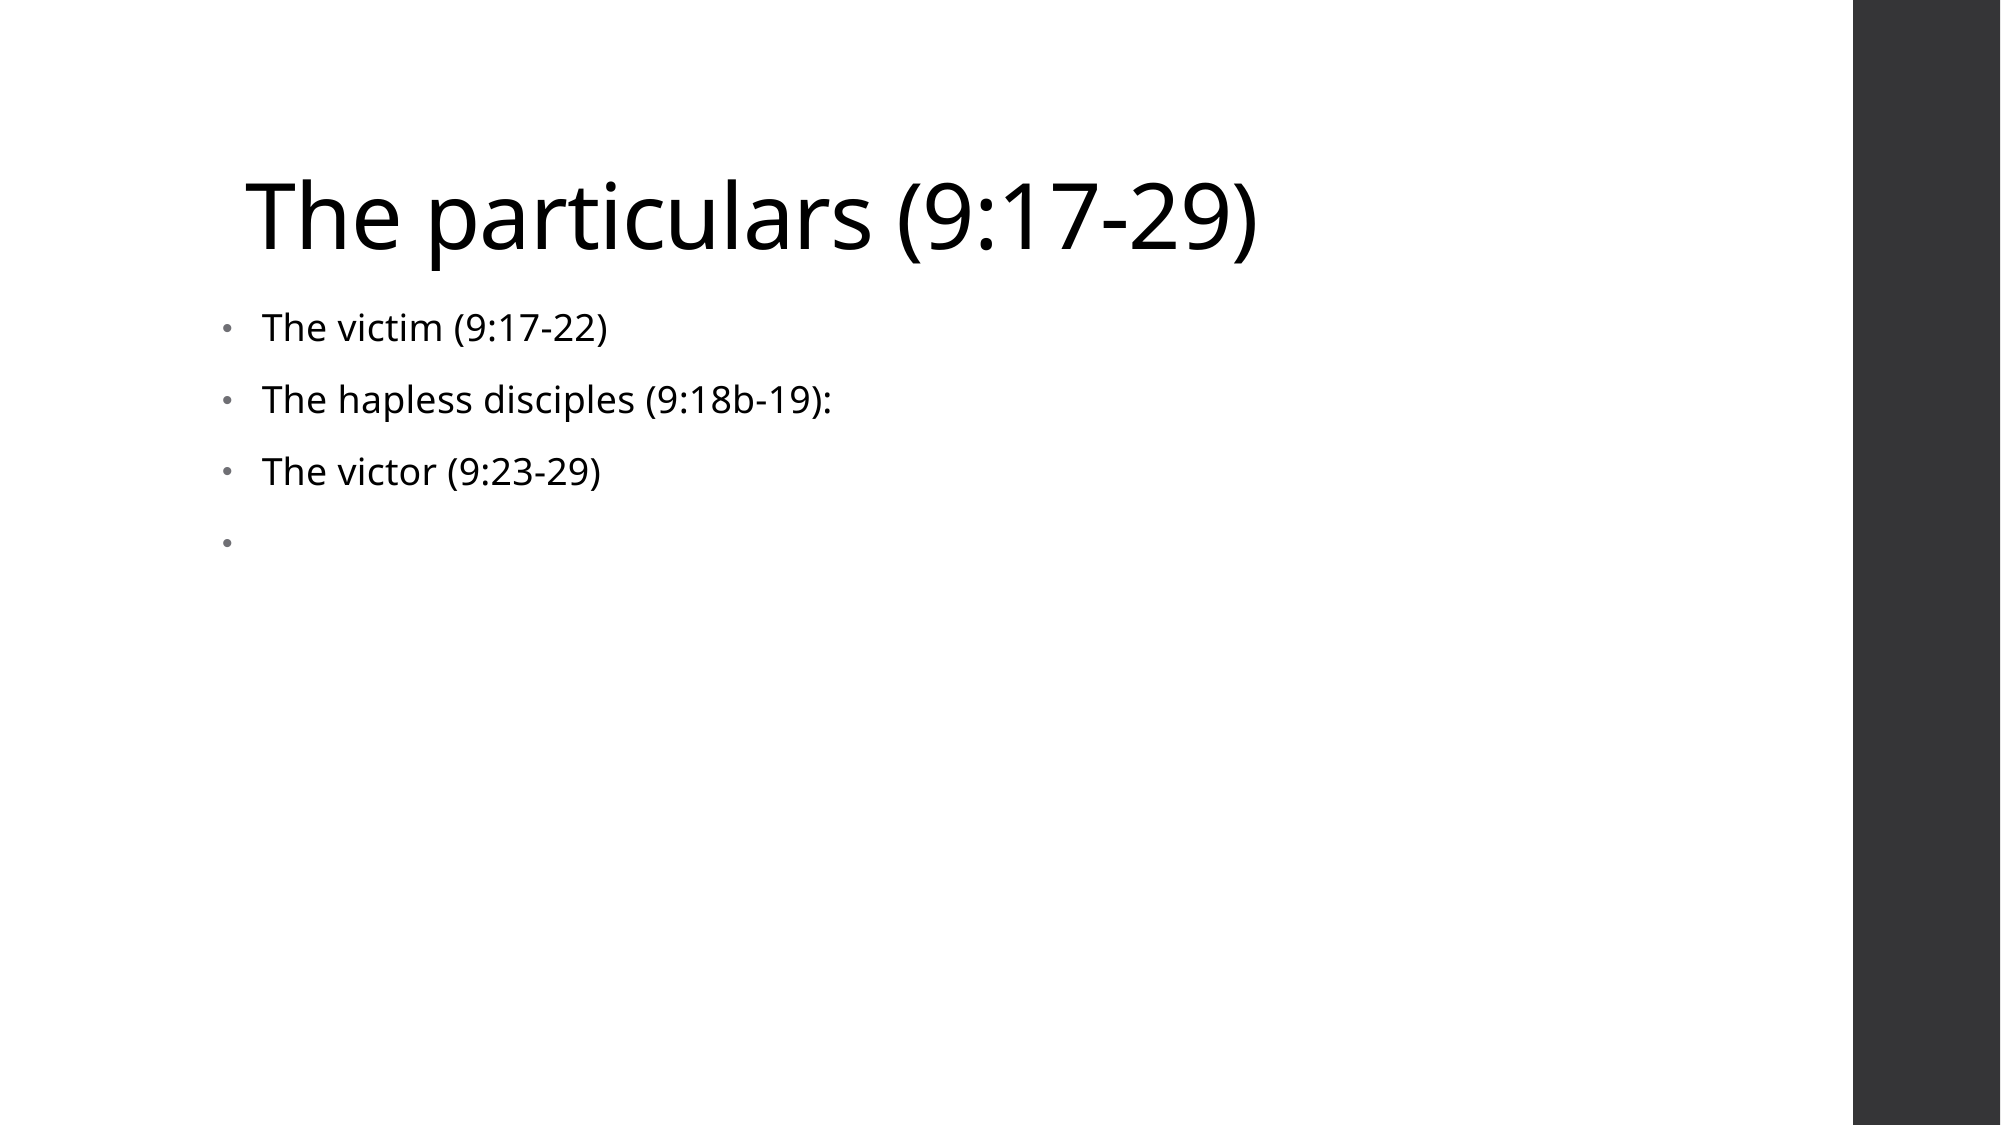

# The particulars (9:17-29)
 The victim (9:17-22)
 The hapless disciples (9:18b-19):
 The victor (9:23-29)